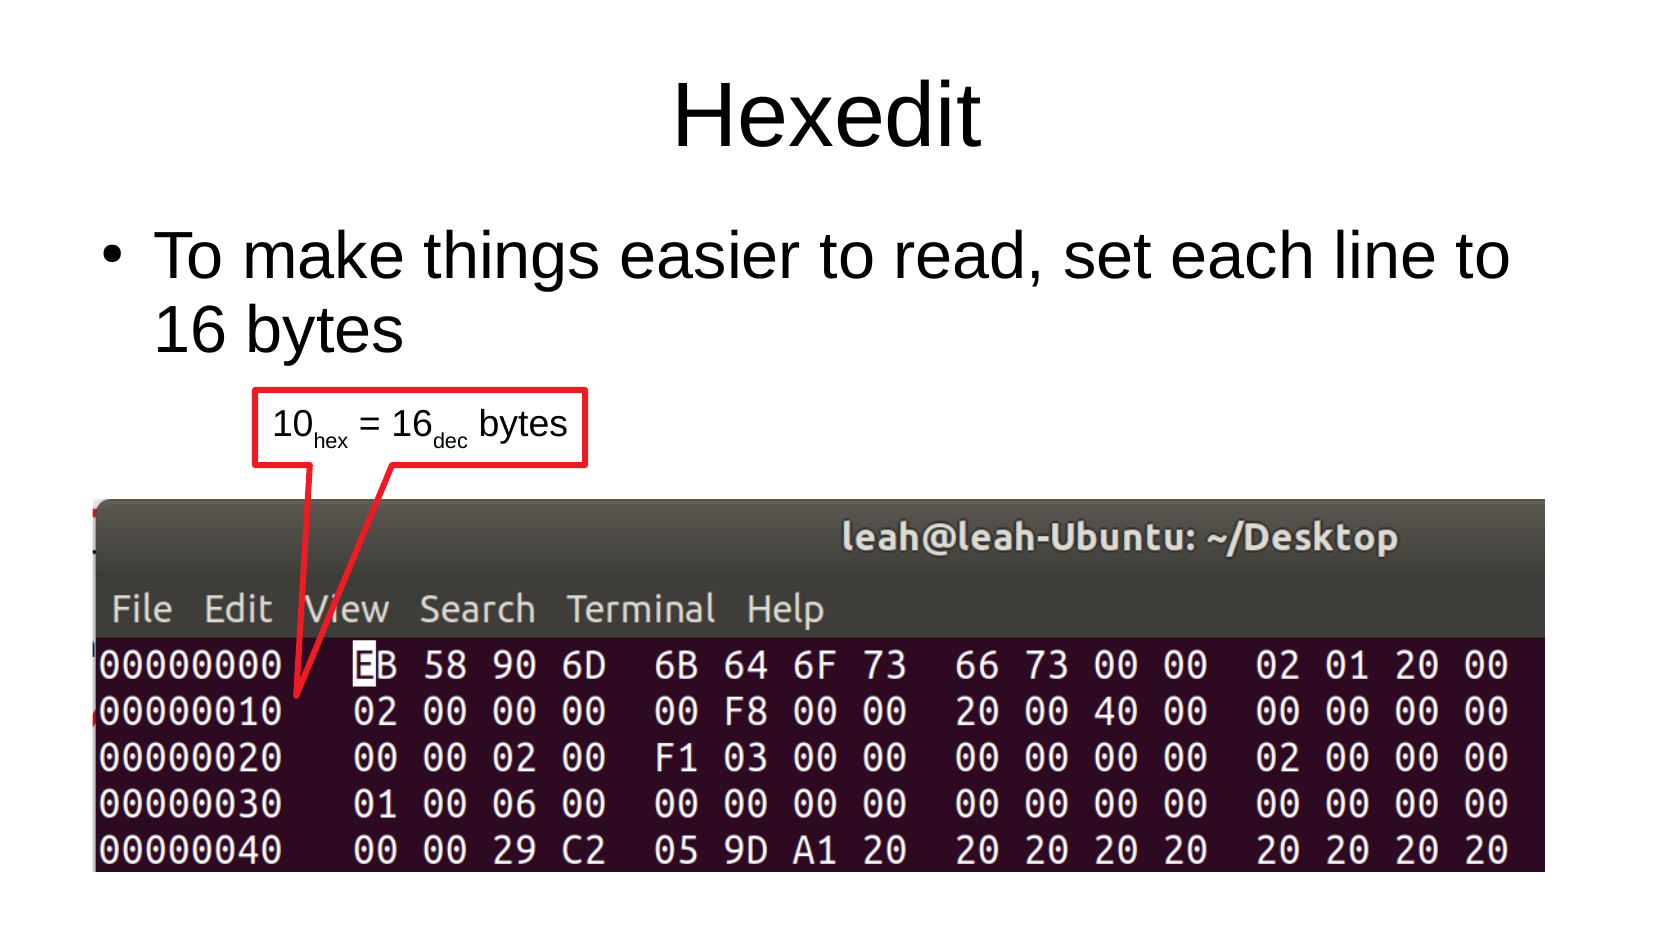

# Hexedit
To make things easier to read, set each line to 16 bytes
10hex = 16dec bytes